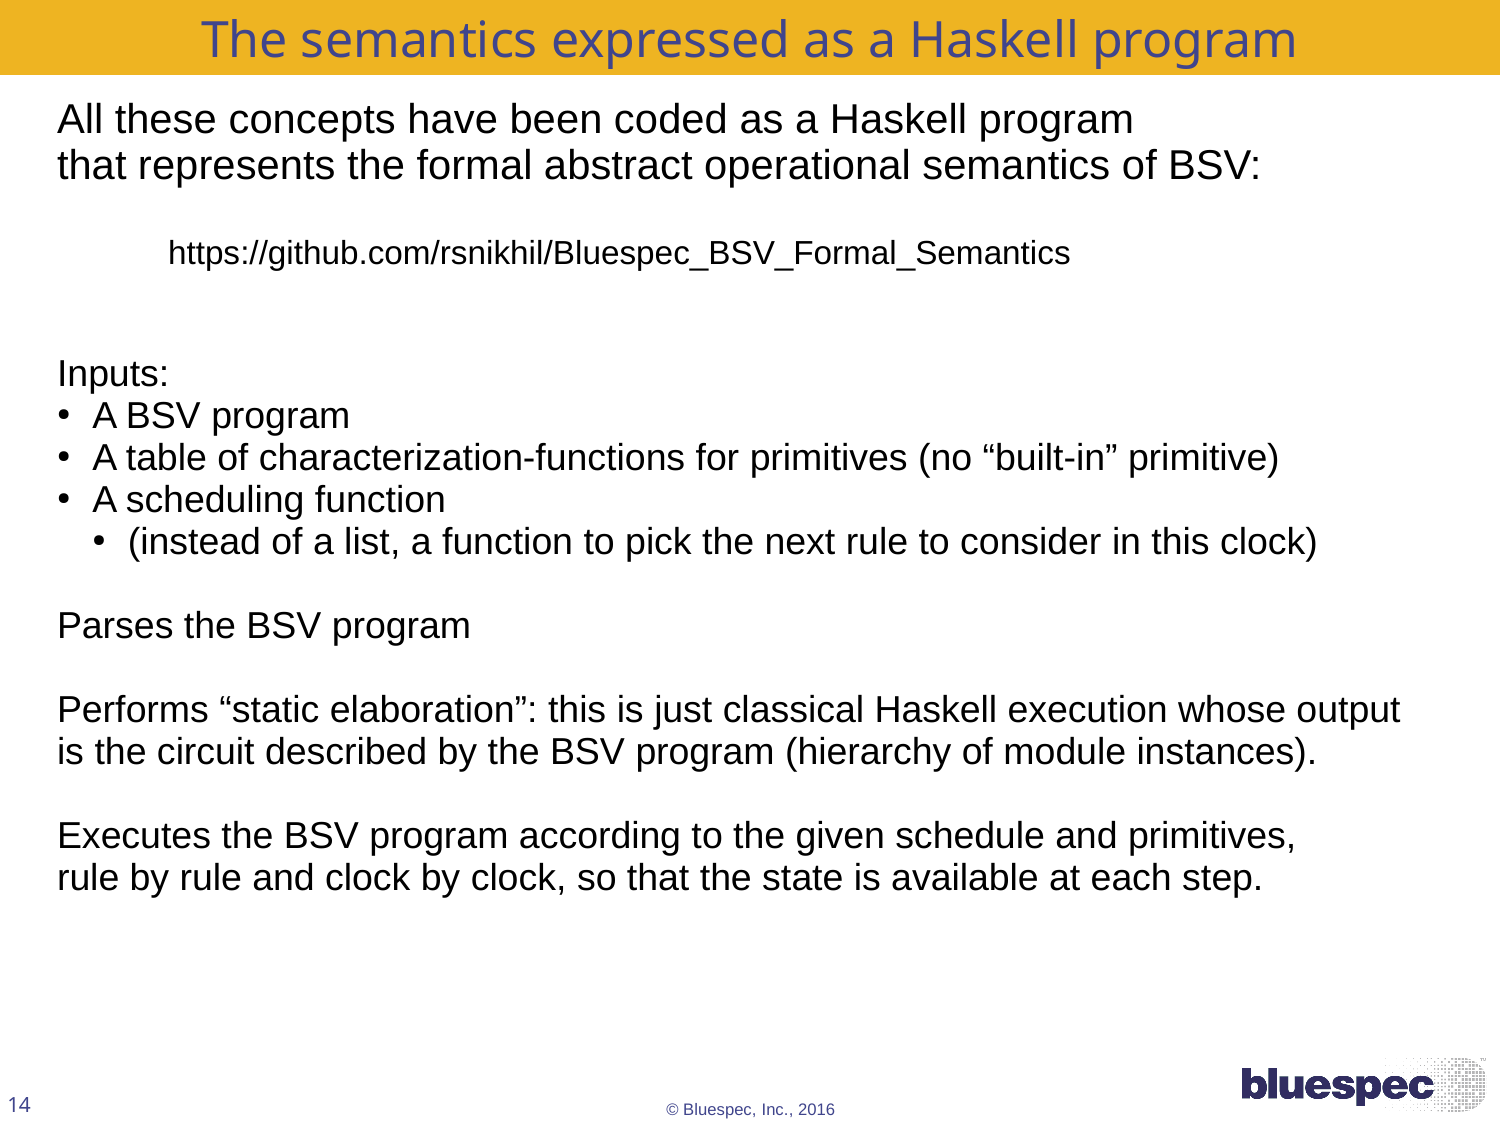

The semantics expressed as a Haskell program
All these concepts have been coded as a Haskell program
that represents the formal abstract operational semantics of BSV:
 https://github.com/rsnikhil/Bluespec_BSV_Formal_Semantics
Inputs:
A BSV program
A table of characterization-functions for primitives (no “built-in” primitive)
A scheduling function
(instead of a list, a function to pick the next rule to consider in this clock)
Parses the BSV program
Performs “static elaboration”: this is just classical Haskell execution whose output is the circuit described by the BSV program (hierarchy of module instances).
Executes the BSV program according to the given schedule and primitives,
rule by rule and clock by clock, so that the state is available at each step.